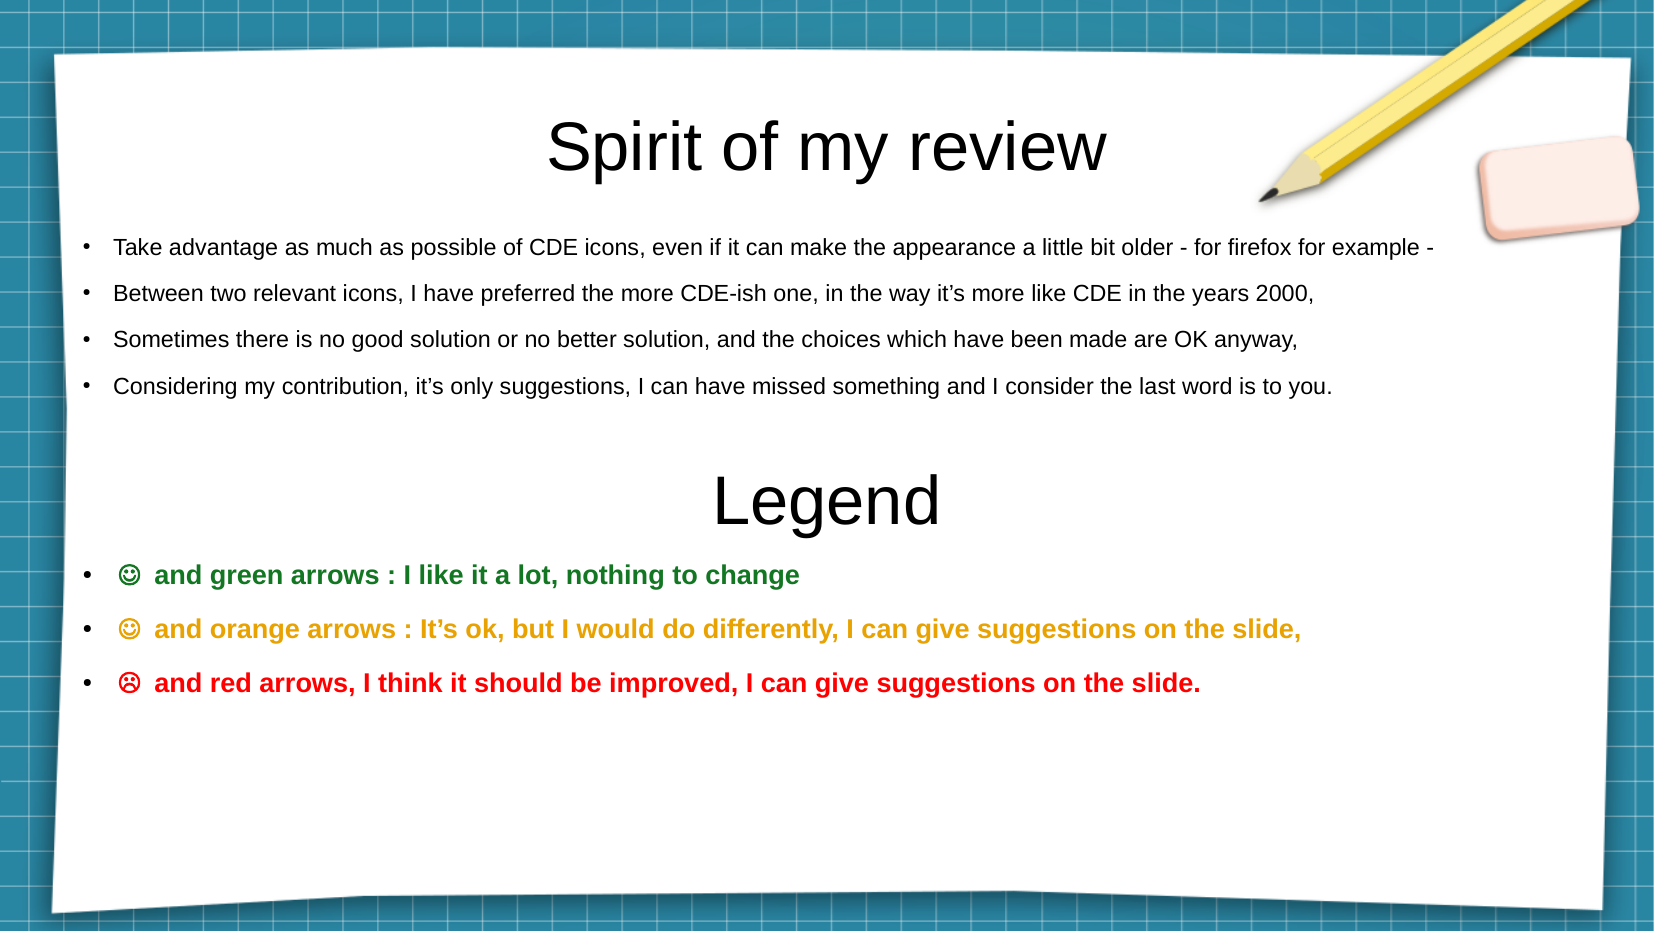

Spirit of my review
Take advantage as much as possible of CDE icons, even if it can make the appearance a little bit older - for firefox for example -
Between two relevant icons, I have preferred the more CDE-ish one, in the way it’s more like CDE in the years 2000,
Sometimes there is no good solution or no better solution, and the choices which have been made are OK anyway,
Considering my contribution, it’s only suggestions, I can have missed something and I consider the last word is to you.
# Legend
☺ and green arrows : I like it a lot, nothing to change
☺ and orange arrows : It’s ok, but I would do differently, I can give suggestions on the slide,
☹ and red arrows, I think it should be improved, I can give suggestions on the slide.